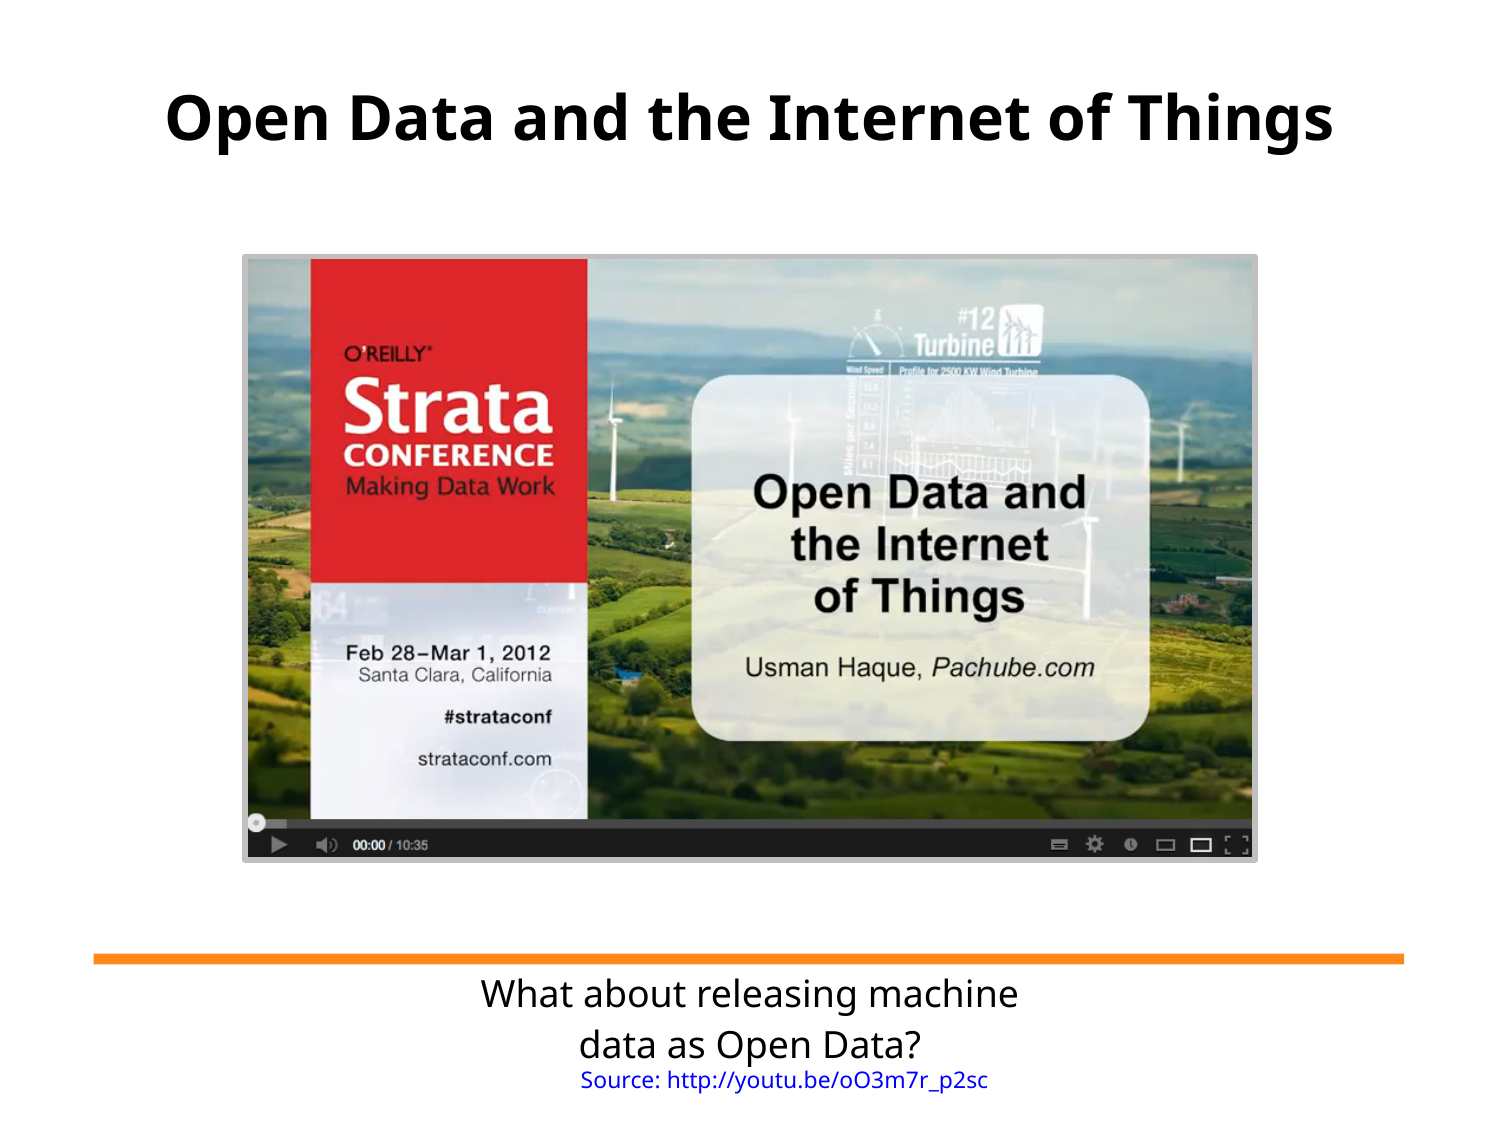

# Open Data and the Internet of Things
What about releasing machine data as Open Data?
Source: http://youtu.be/oO3m7r_p2sc